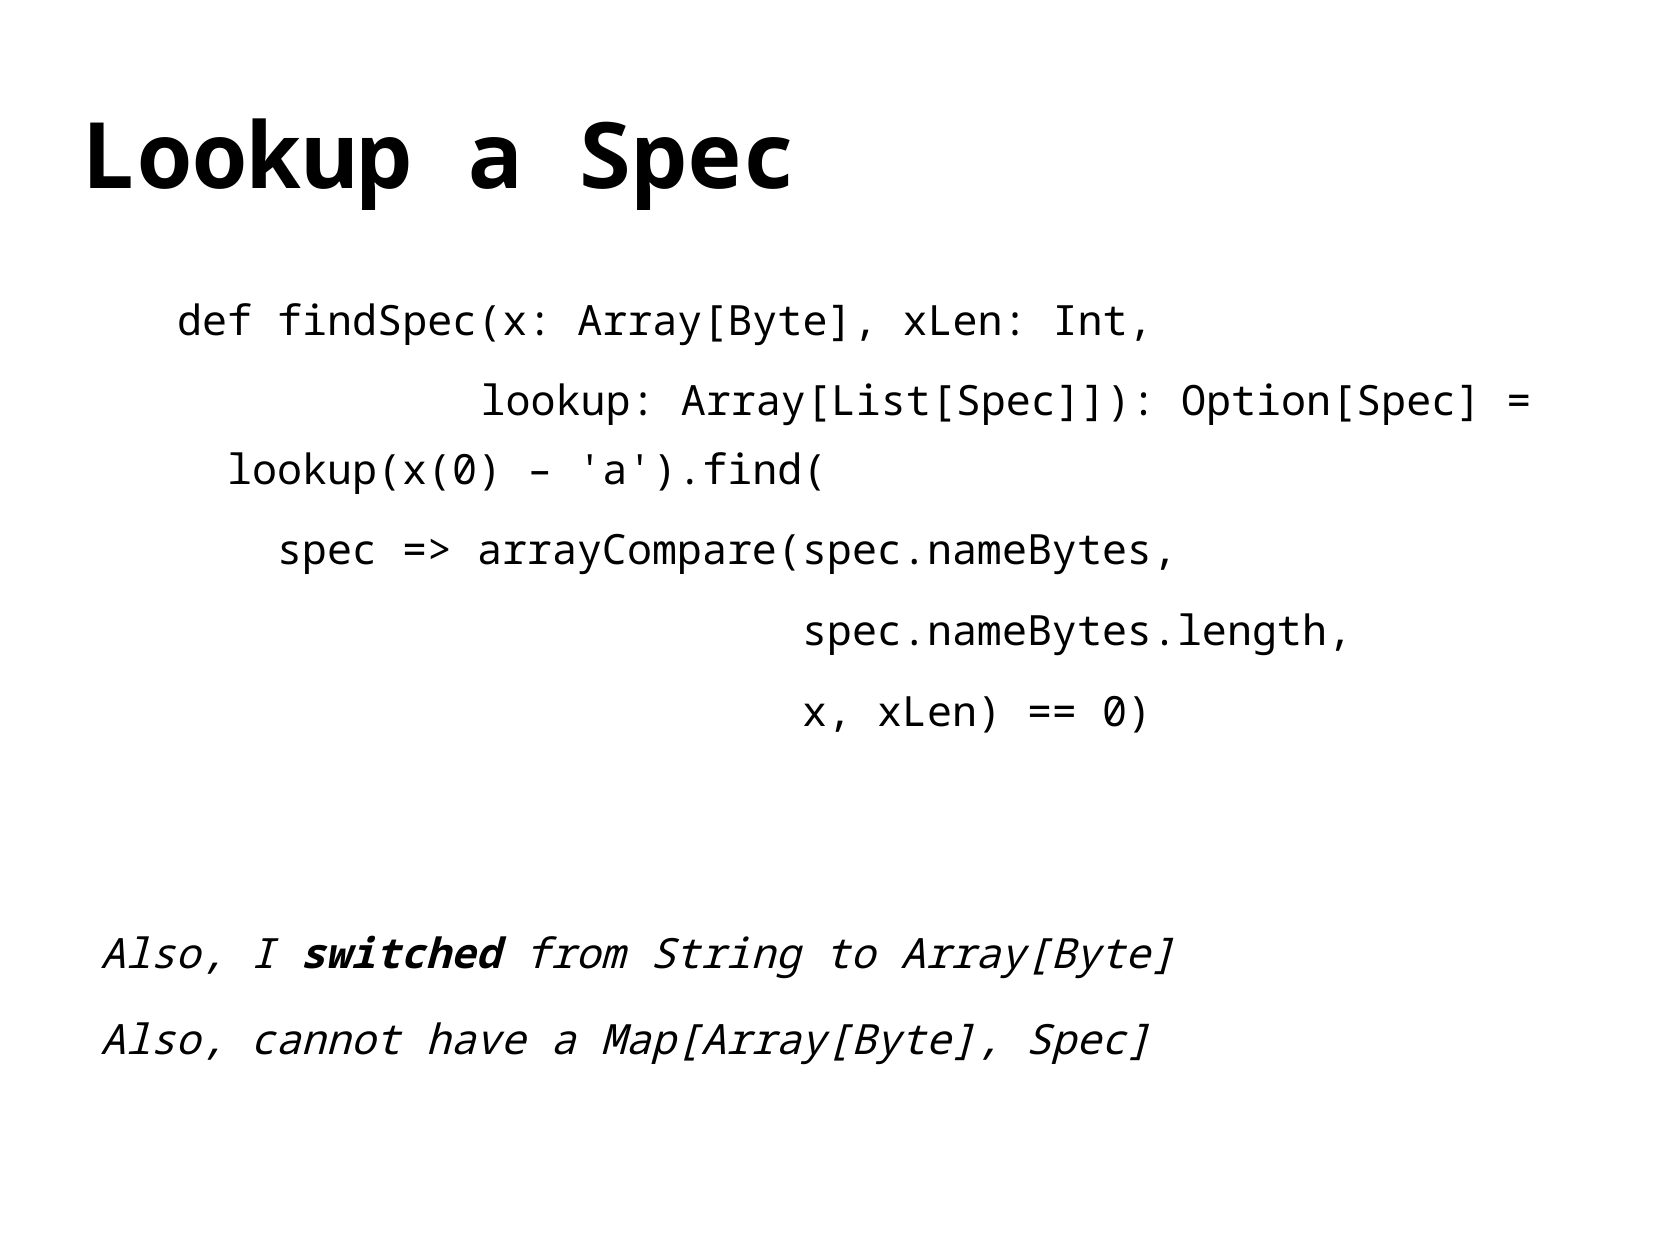

# Lookup a Spec
def findSpec(x: Array[Byte], xLen: Int,
 lookup: Array[List[Spec]]): Option[Spec] =
 lookup(x(0) – 'a').find(
 spec => arrayCompare(spec.nameBytes,
 spec.nameBytes.length,
 x, xLen) == 0)
Also, I switched from String to Array[Byte]
Also, cannot have a Map[Array[Byte], Spec]